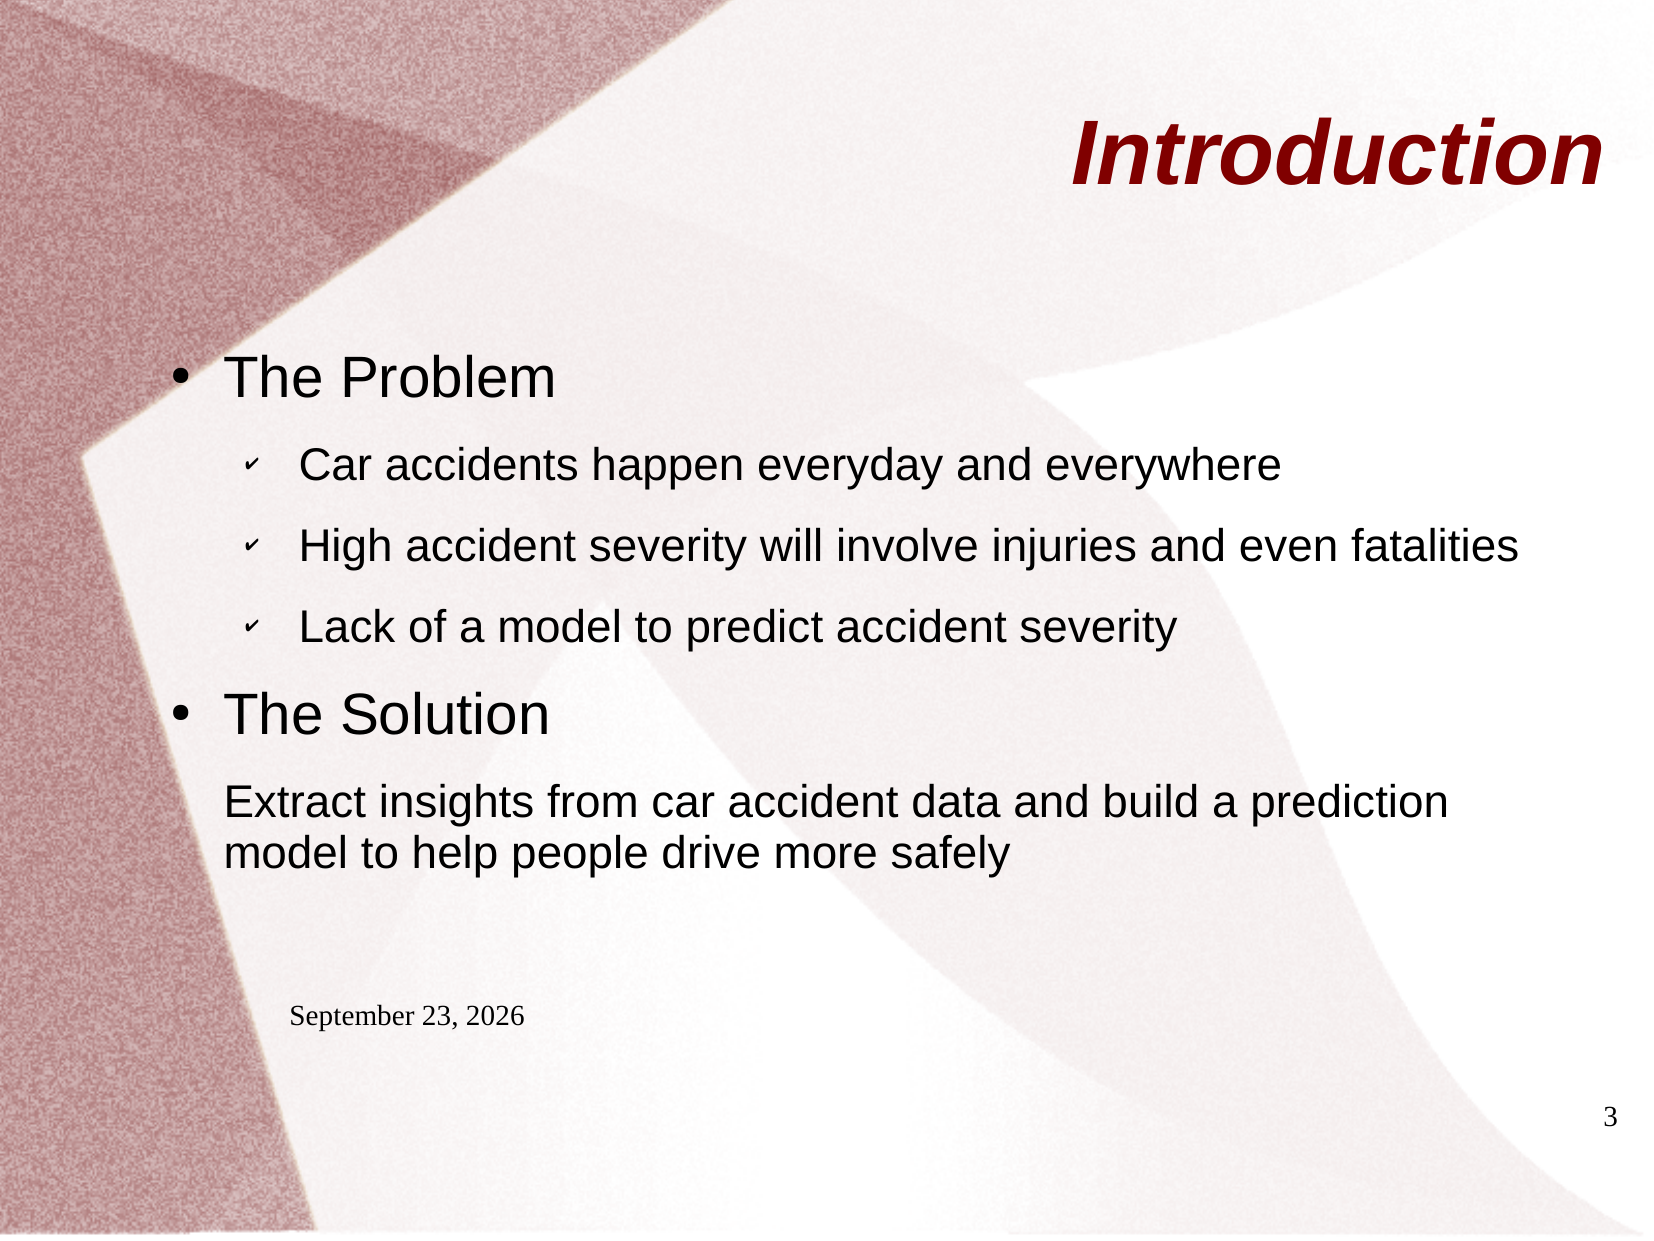

# Introduction
The Problem
Car accidents happen everyday and everywhere
High accident severity will involve injuries and even fatalities
Lack of a model to predict accident severity
The Solution
Extract insights from car accident data and build a prediction model to help people drive more safely
3